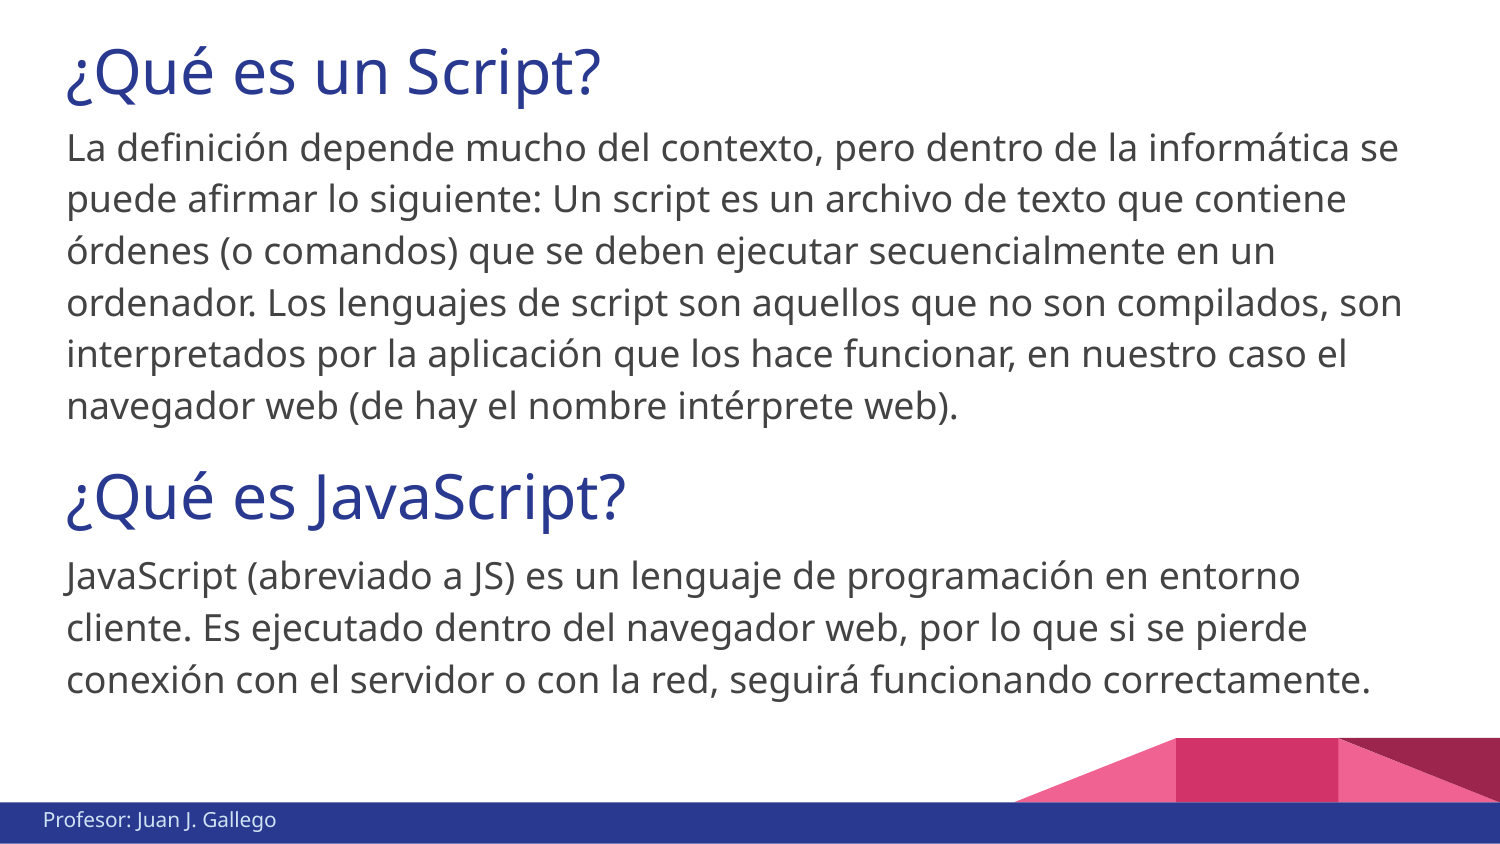

# ¿Qué es un Script?
La definición depende mucho del contexto, pero dentro de la informática se puede afirmar lo siguiente: Un script es un archivo de texto que contiene órdenes (o comandos) que se deben ejecutar secuencialmente en un ordenador. Los lenguajes de script son aquellos que no son compilados, son interpretados por la aplicación que los hace funcionar, en nuestro caso el navegador web (de hay el nombre intérprete web).
JavaScript (abreviado a JS) es un lenguaje de programación en entorno cliente. Es ejecutado dentro del navegador web, por lo que si se pierde conexión con el servidor o con la red, seguirá funcionando correctamente.
¿Qué es JavaScript?